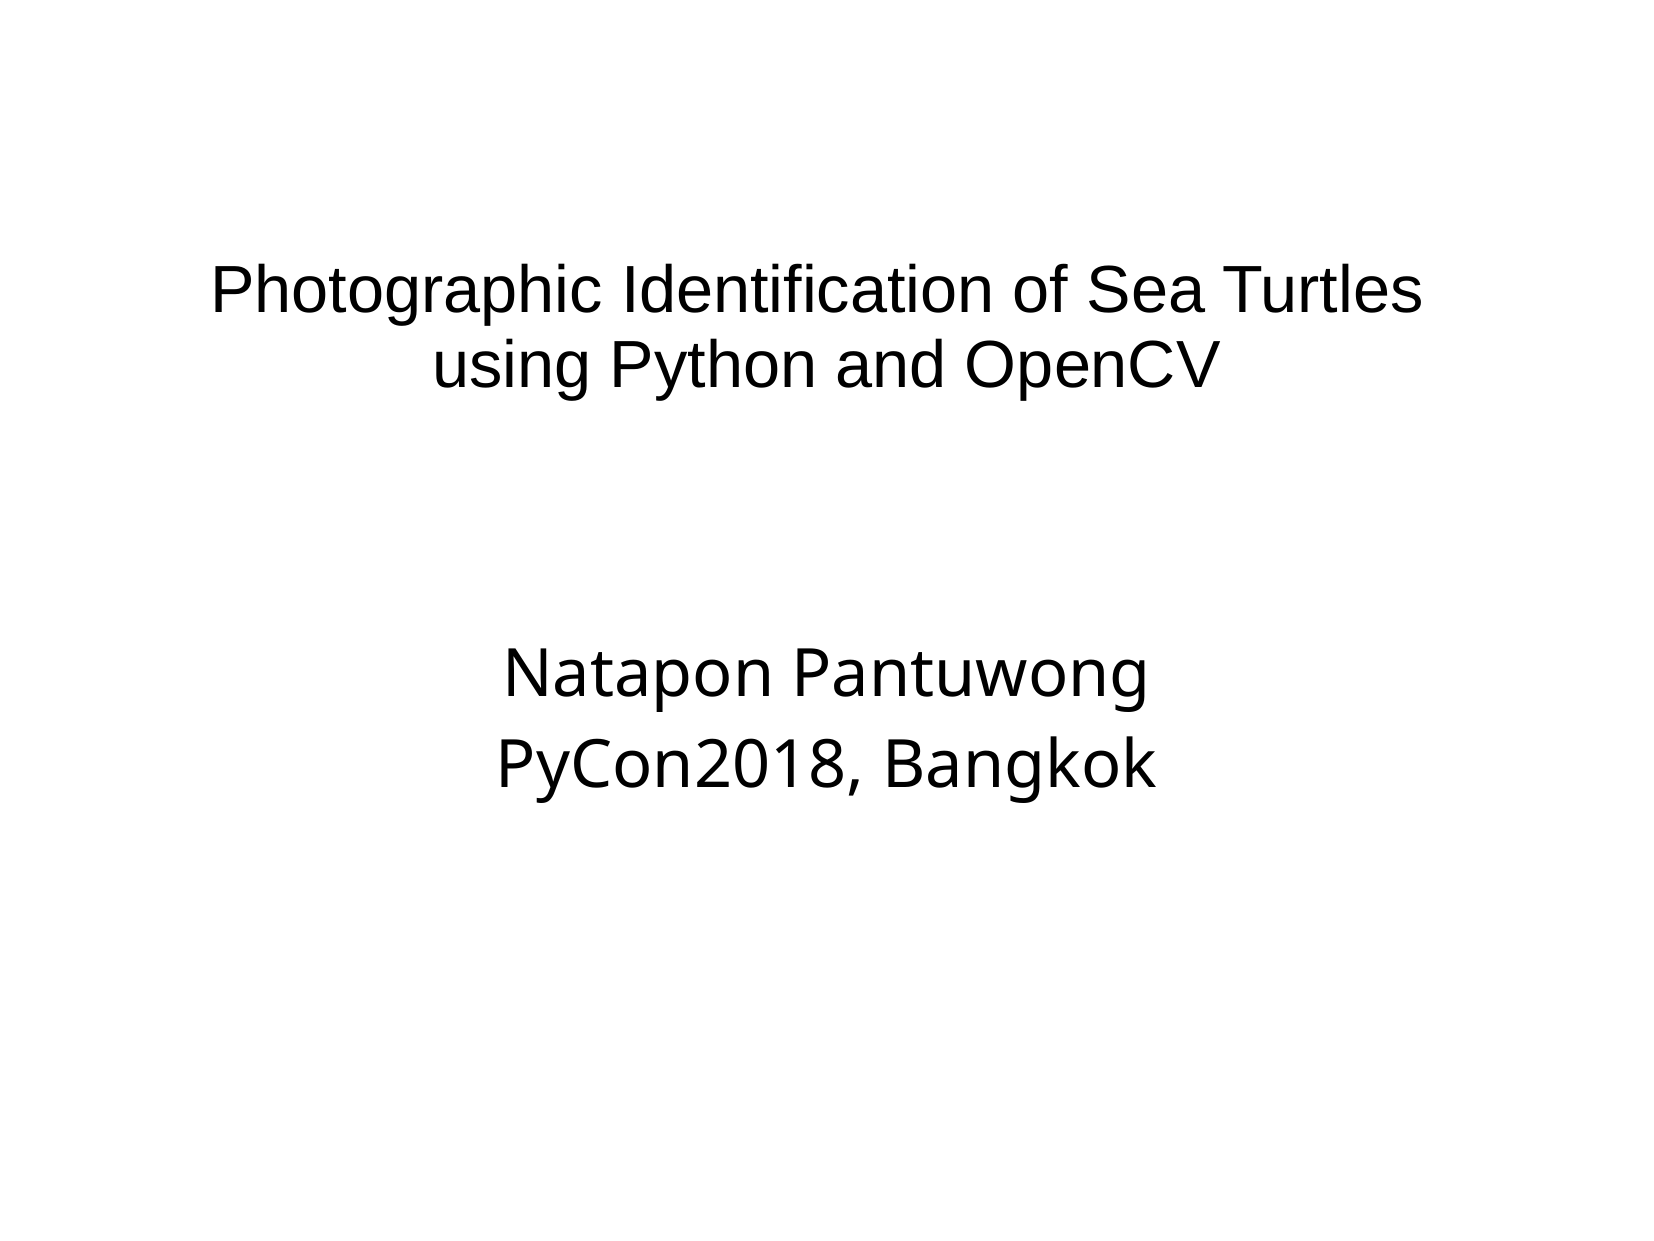

# Photographic Identification of Sea Turtles
using Python and OpenCV
Natapon Pantuwong
PyCon2018, Bangkok